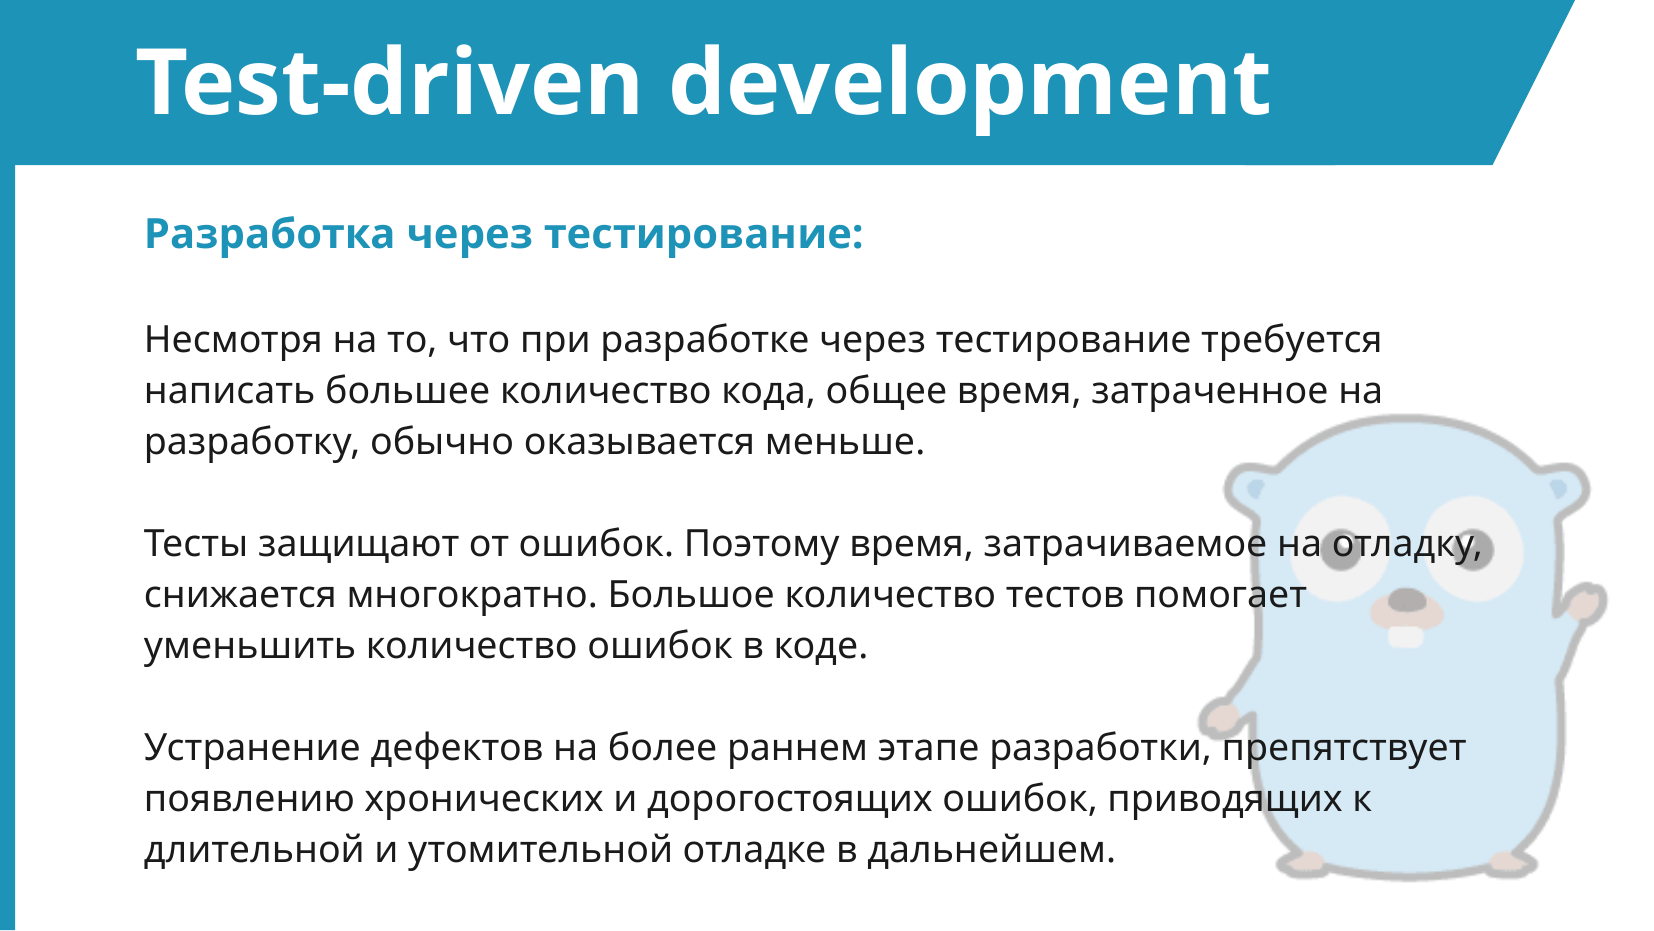

# Test-driven development
Разработка через тестирование:
Несмотря на то, что при разработке через тестирование требуется написать большее количество кода, общее время, затраченное на разработку, обычно оказывается меньше.
Тесты защищают от ошибок. Поэтому время, затрачиваемое на отладку, снижается многократно. Большое количество тестов помогает уменьшить количество ошибок в коде.
Устранение дефектов на более раннем этапе разработки, препятствует появлению хронических и дорогостоящих ошибок, приводящих к длительной и утомительной отладке в дальнейшем.